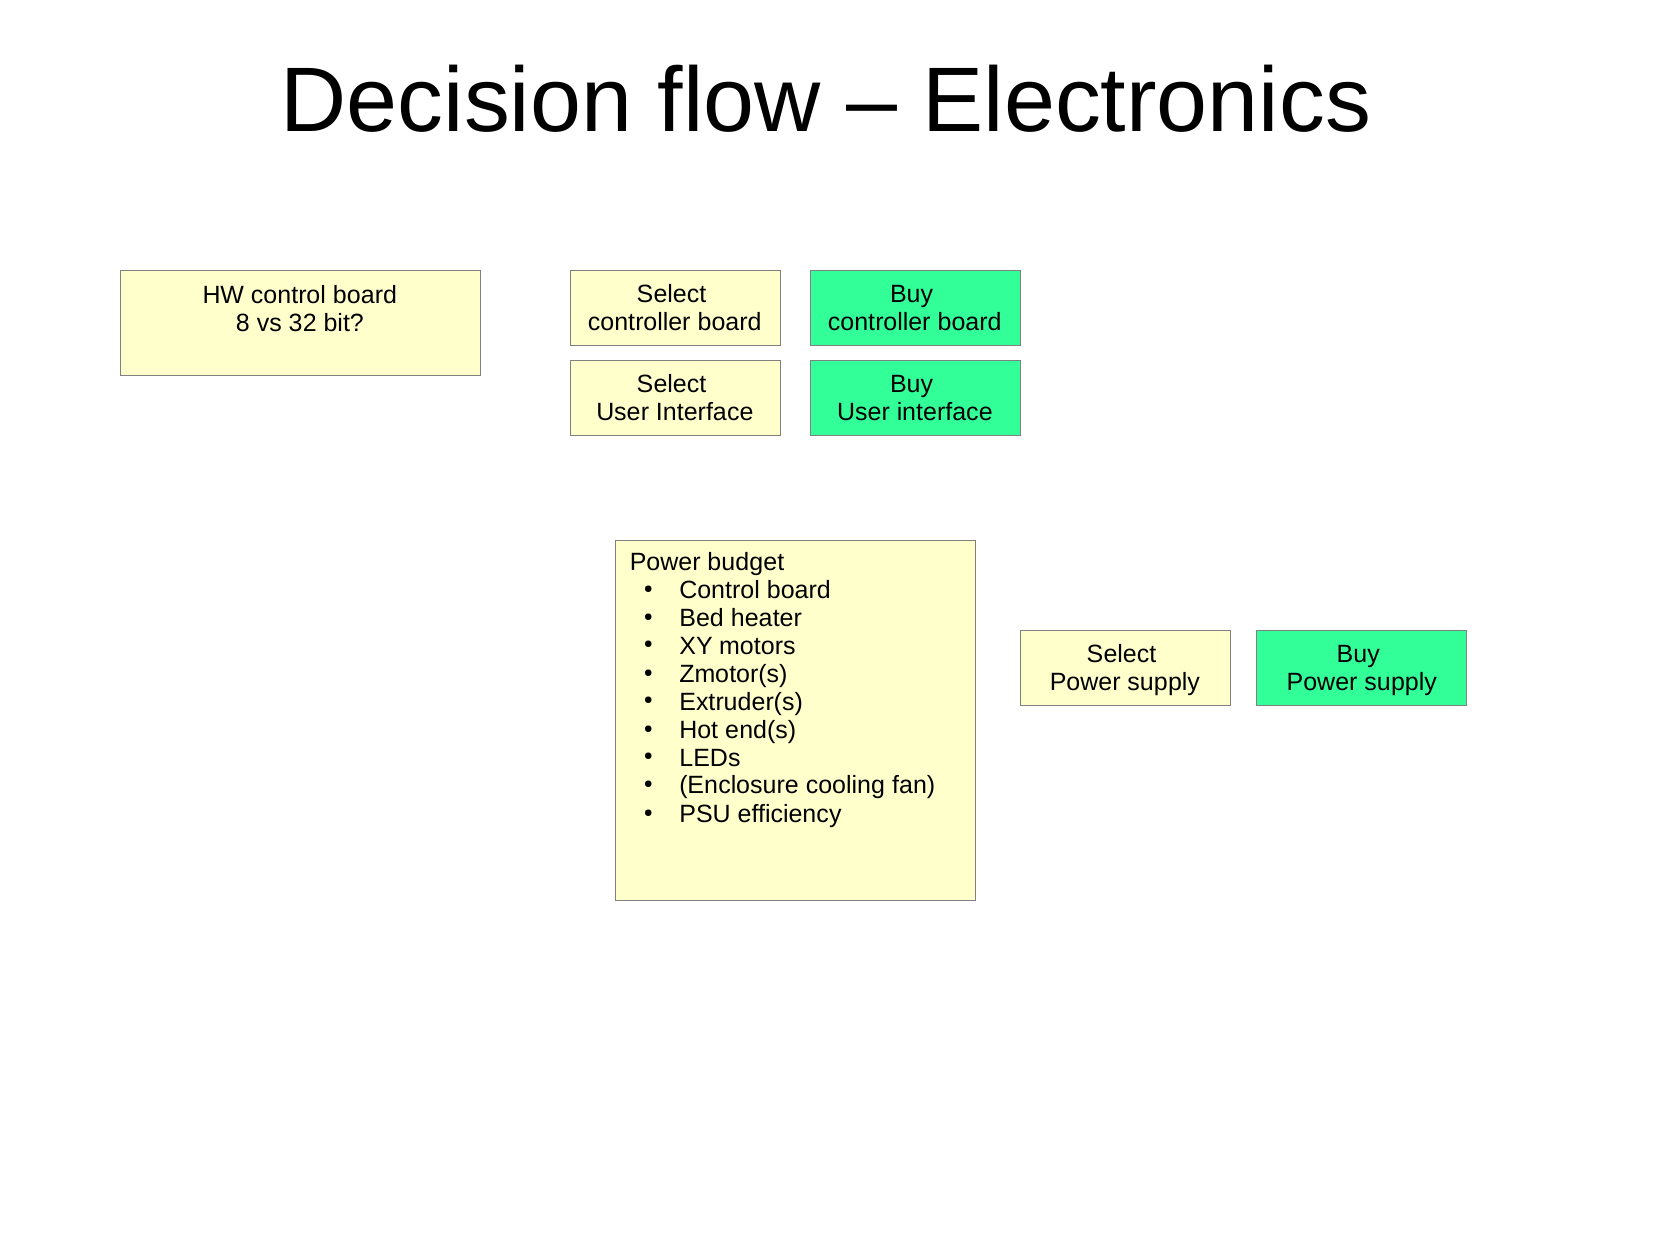

# Decision flow – Electronics
HW control board
8 vs 32 bit?
Select
controller board
Buy
controller board
Select
User Interface
Buy
User interface
Power budget
Control board
Bed heater
XY motors
Zmotor(s)
Extruder(s)
Hot end(s)
LEDs
(Enclosure cooling fan)
PSU efficiency
Select
Power supply
Buy
Power supply